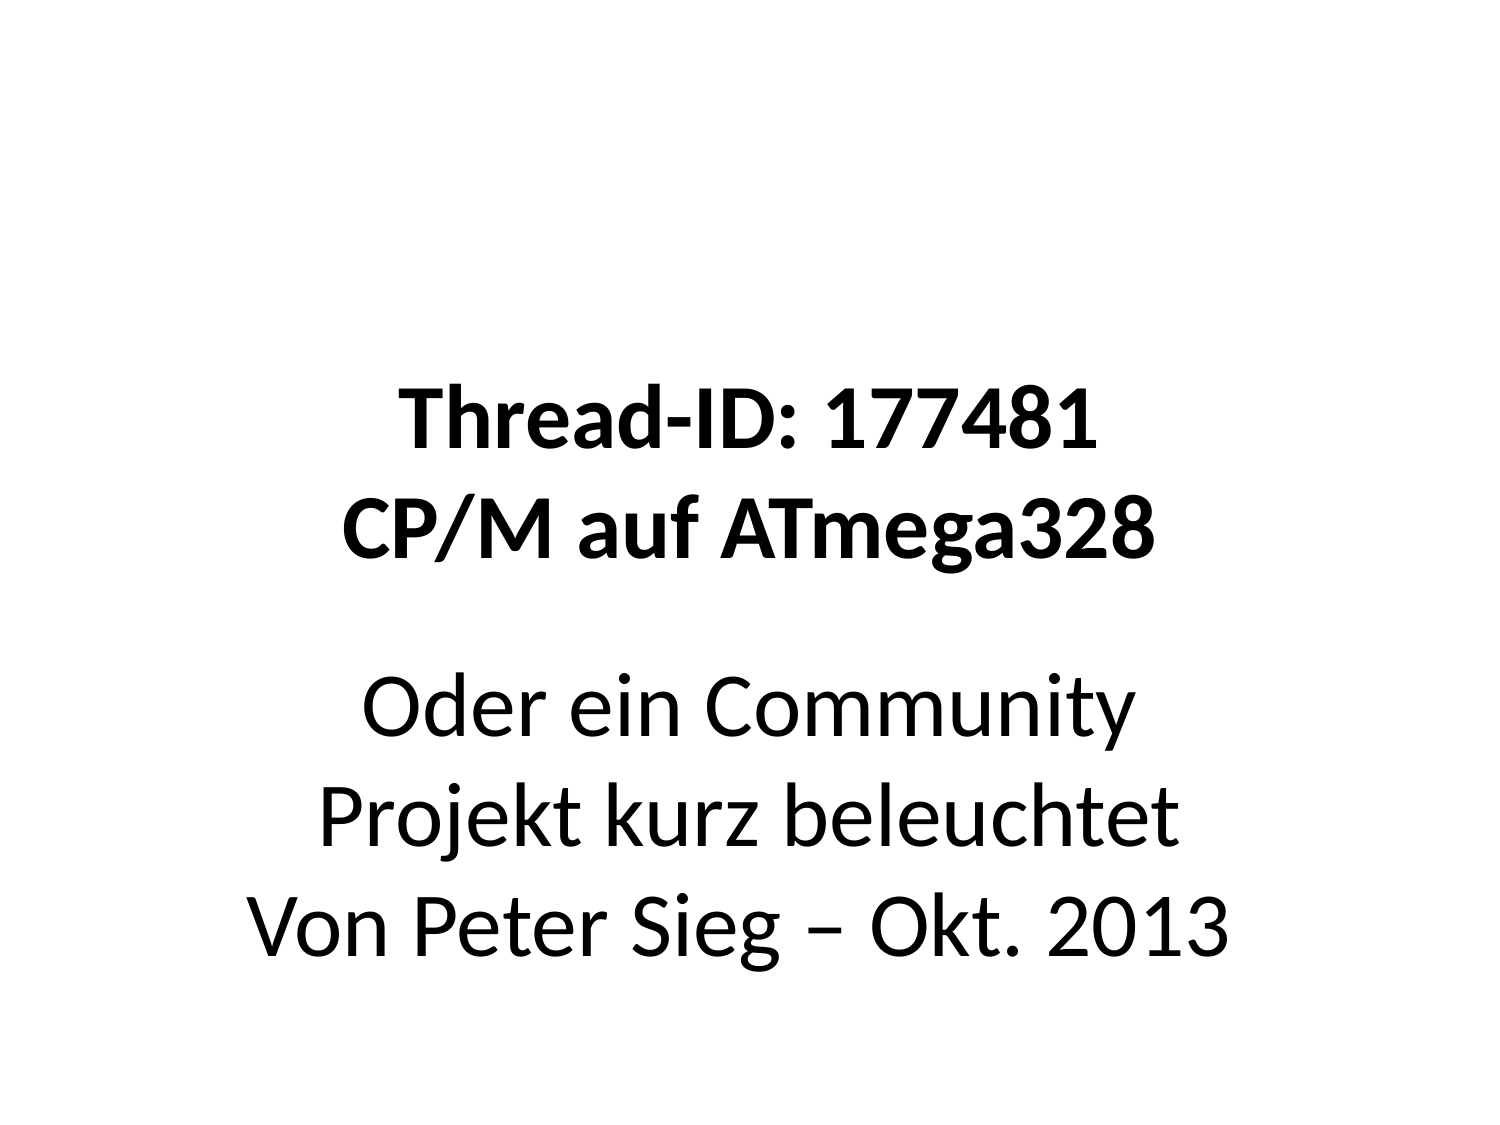

# Thread-ID: 177481 CP/M auf ATmega328
Oder ein Community Projekt kurz beleuchtet
Von Peter Sieg – Okt. 2013